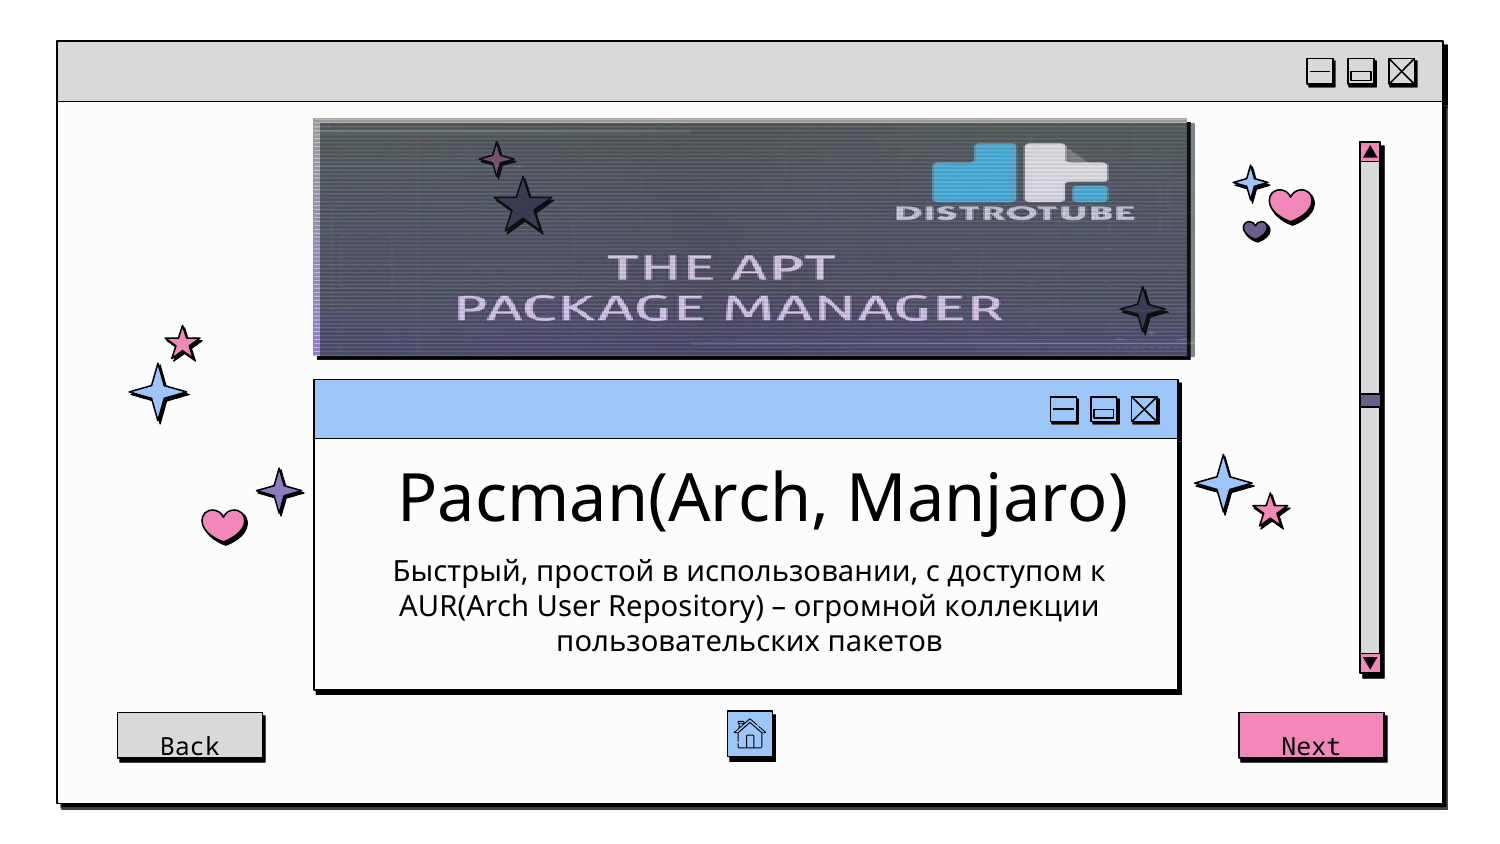

# Pacman(Arch, Manjaro)
Быстрый, простой в использовании, с доступом к AUR(Arch User Repository) – огромной коллекции пользовательских пакетов
Back
Next